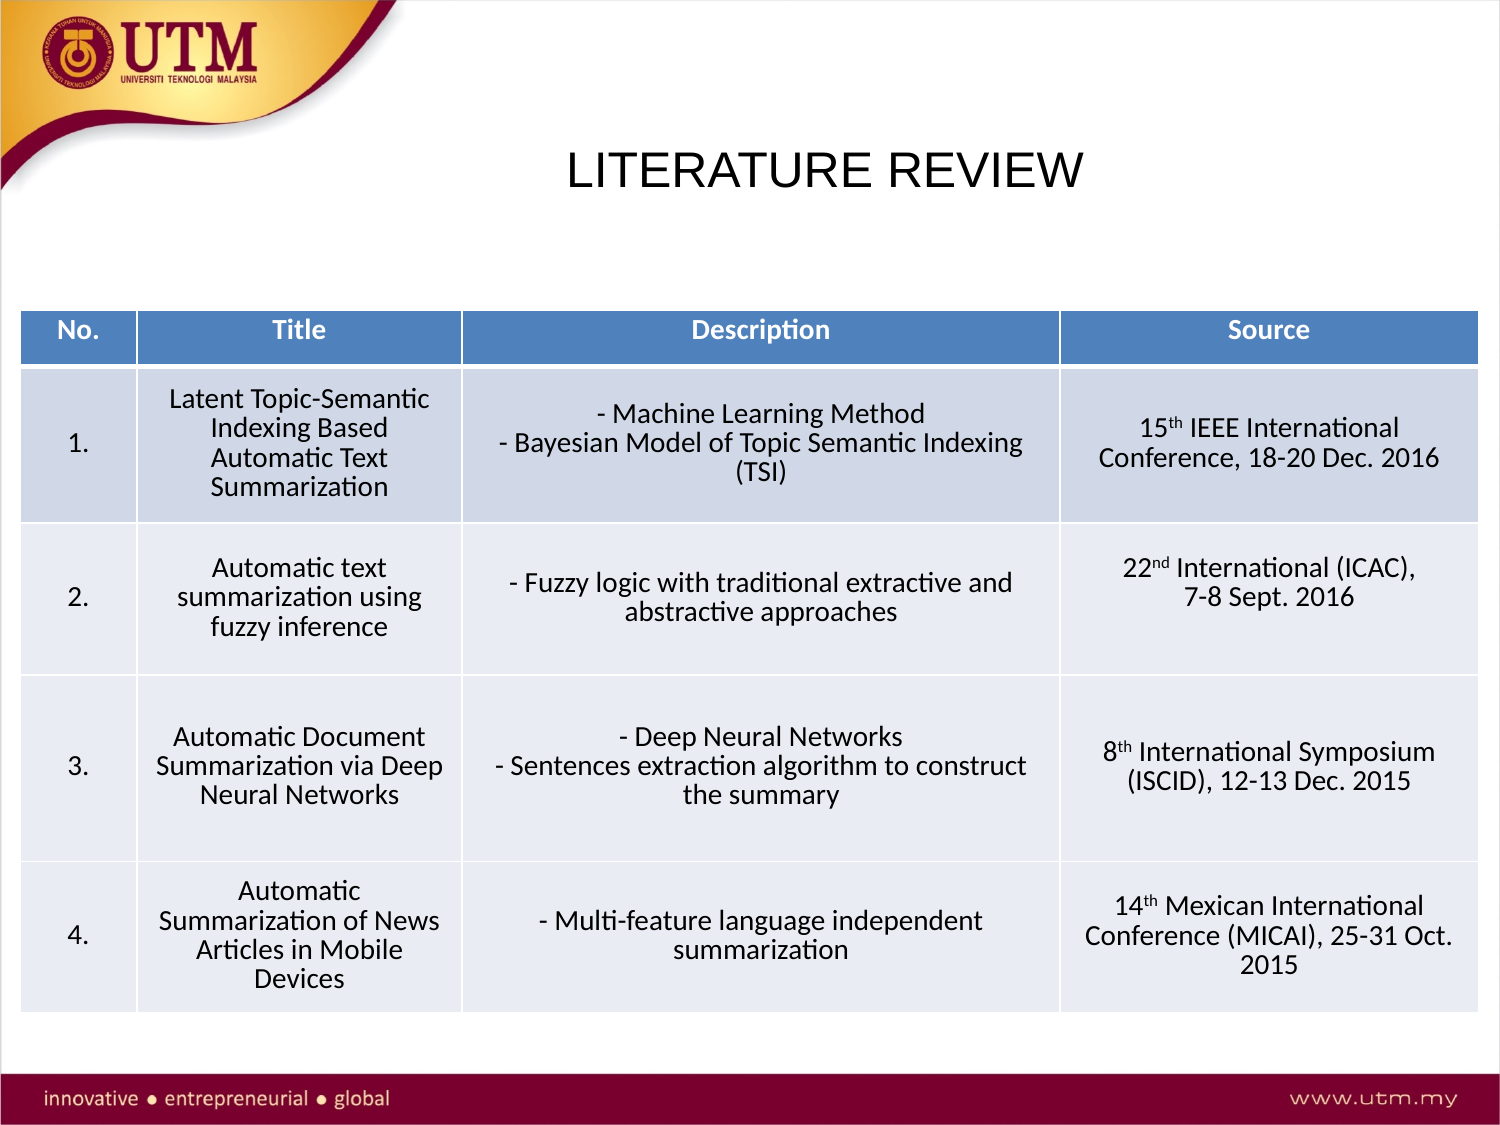

LITERATURE REVIEW
| No. | Title | Description | Source |
| --- | --- | --- | --- |
| 1. | Latent Topic-Semantic Indexing Based Automatic Text Summarization | - Machine Learning Method - Bayesian Model of Topic Semantic Indexing (TSI) | 15th IEEE International Conference, 18-20 Dec. 2016 |
| 2. | Automatic text summarization using fuzzy inference | - Fuzzy logic with traditional extractive and abstractive approaches | 22nd International (ICAC), 7-8 Sept. 2016 |
| 3. | Automatic Document Summarization via Deep Neural Networks | - Deep Neural Networks - Sentences extraction algorithm to construct the summary | 8th International Symposium (ISCID), 12-13 Dec. 2015 |
| 4. | Automatic Summarization of News Articles in Mobile Devices | - Multi-feature language independent summarization | 14th Mexican International Conference (MICAI), 25-31 Oct. 2015 |